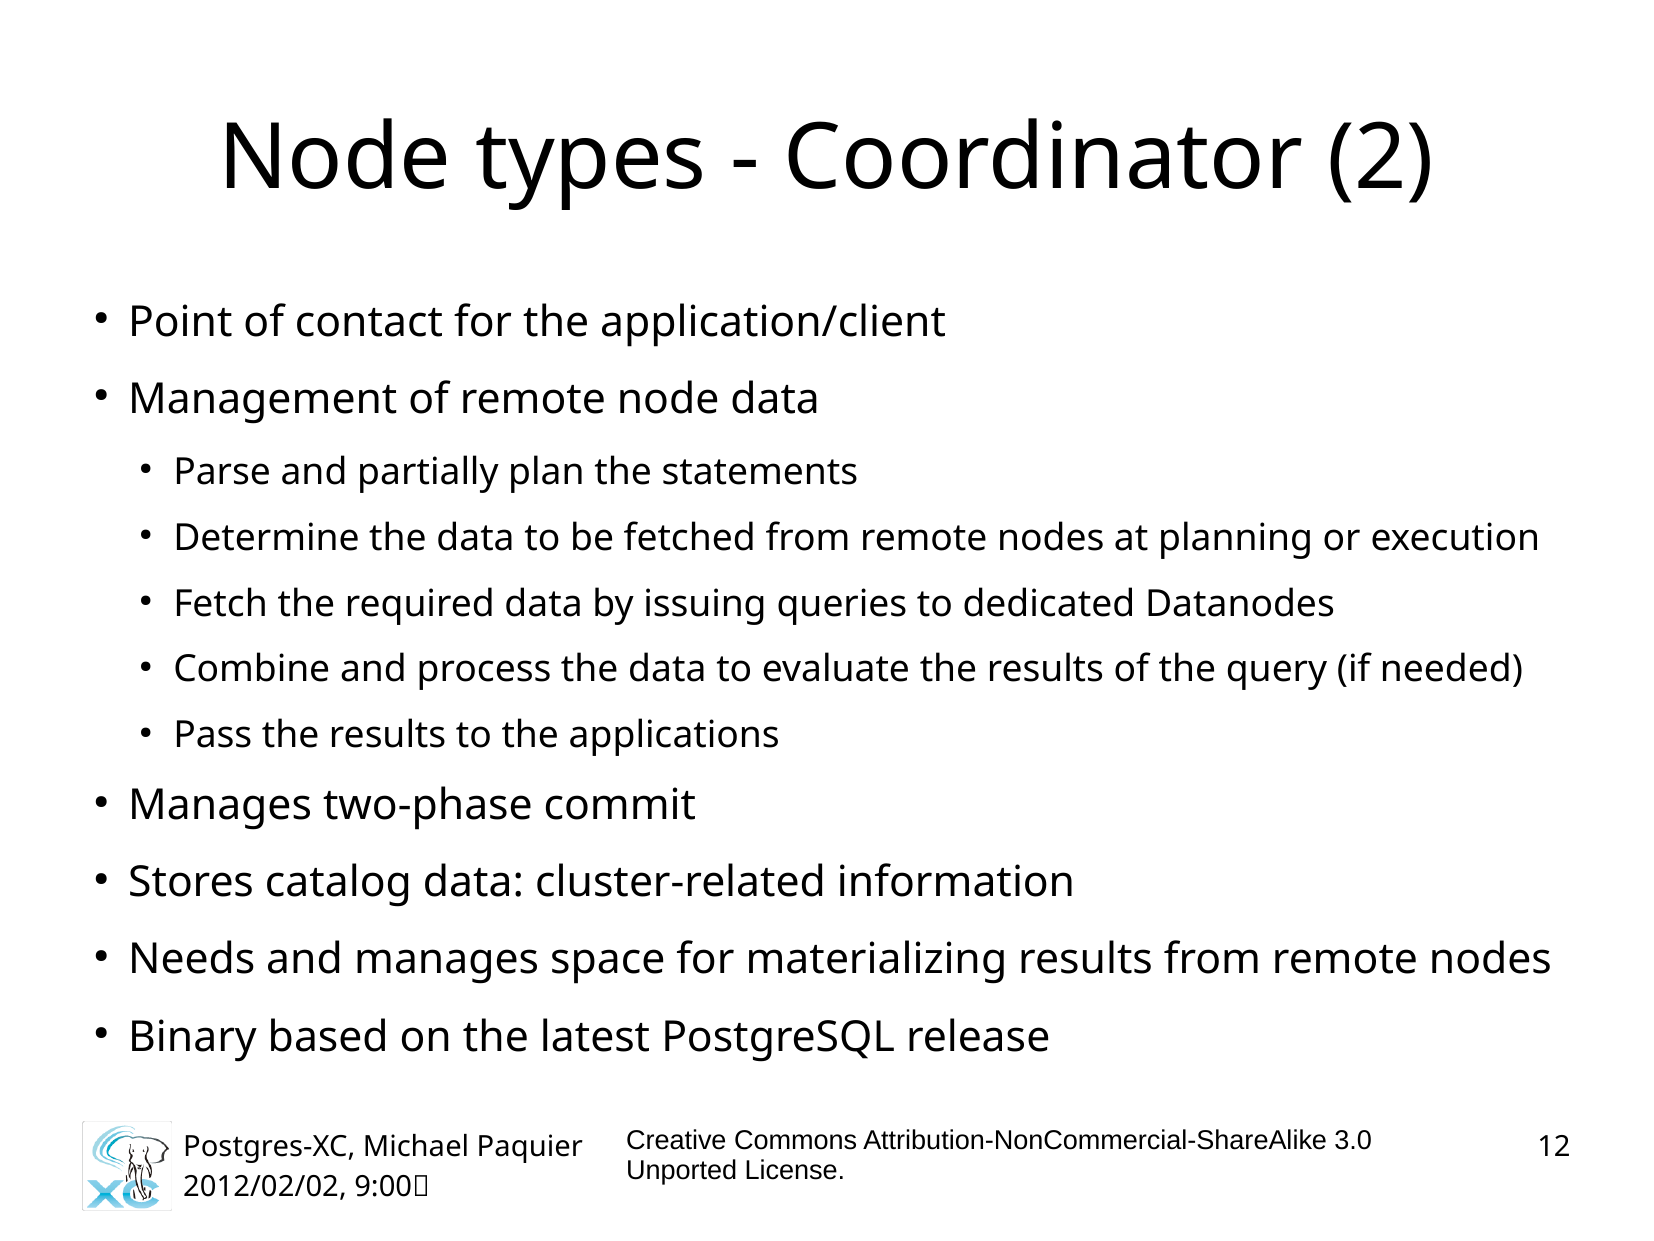

# Node types - Coordinator (2)
Point of contact for the application/client
Management of remote node data
Parse and partially plan the statements
Determine the data to be fetched from remote nodes at planning or execution
Fetch the required data by issuing queries to dedicated Datanodes
Combine and process the data to evaluate the results of the query (if needed)
Pass the results to the applications
Manages two-phase commit
Stores catalog data: cluster-related information
Needs and manages space for materializing results from remote nodes
Binary based on the latest PostgreSQL release
12